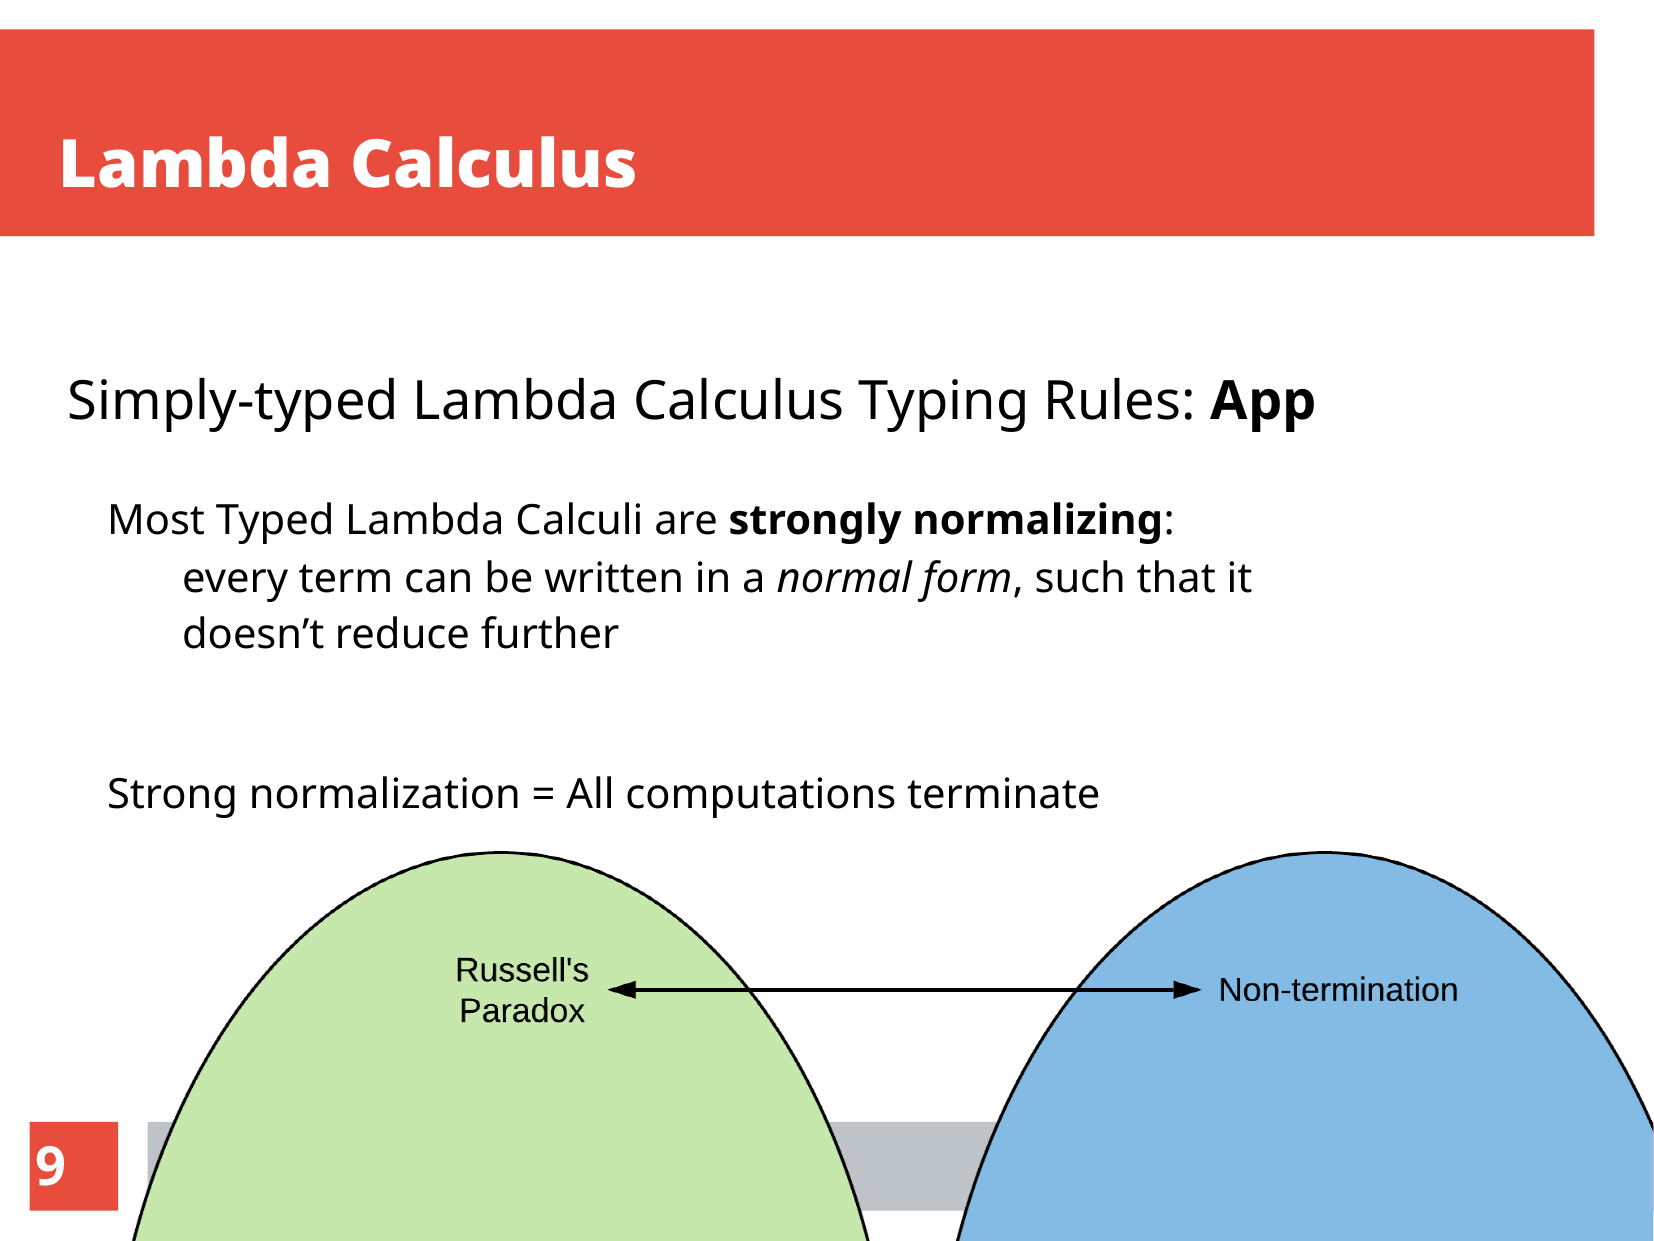

# Lambda Calculus
Simply-typed Lambda Calculus Typing Rules: App
Most Typed Lambda Calculi are strongly normalizing:
	every term can be written in a normal form, such that it
	doesn’t reduce further
Strong normalization = All computations terminate
9
23